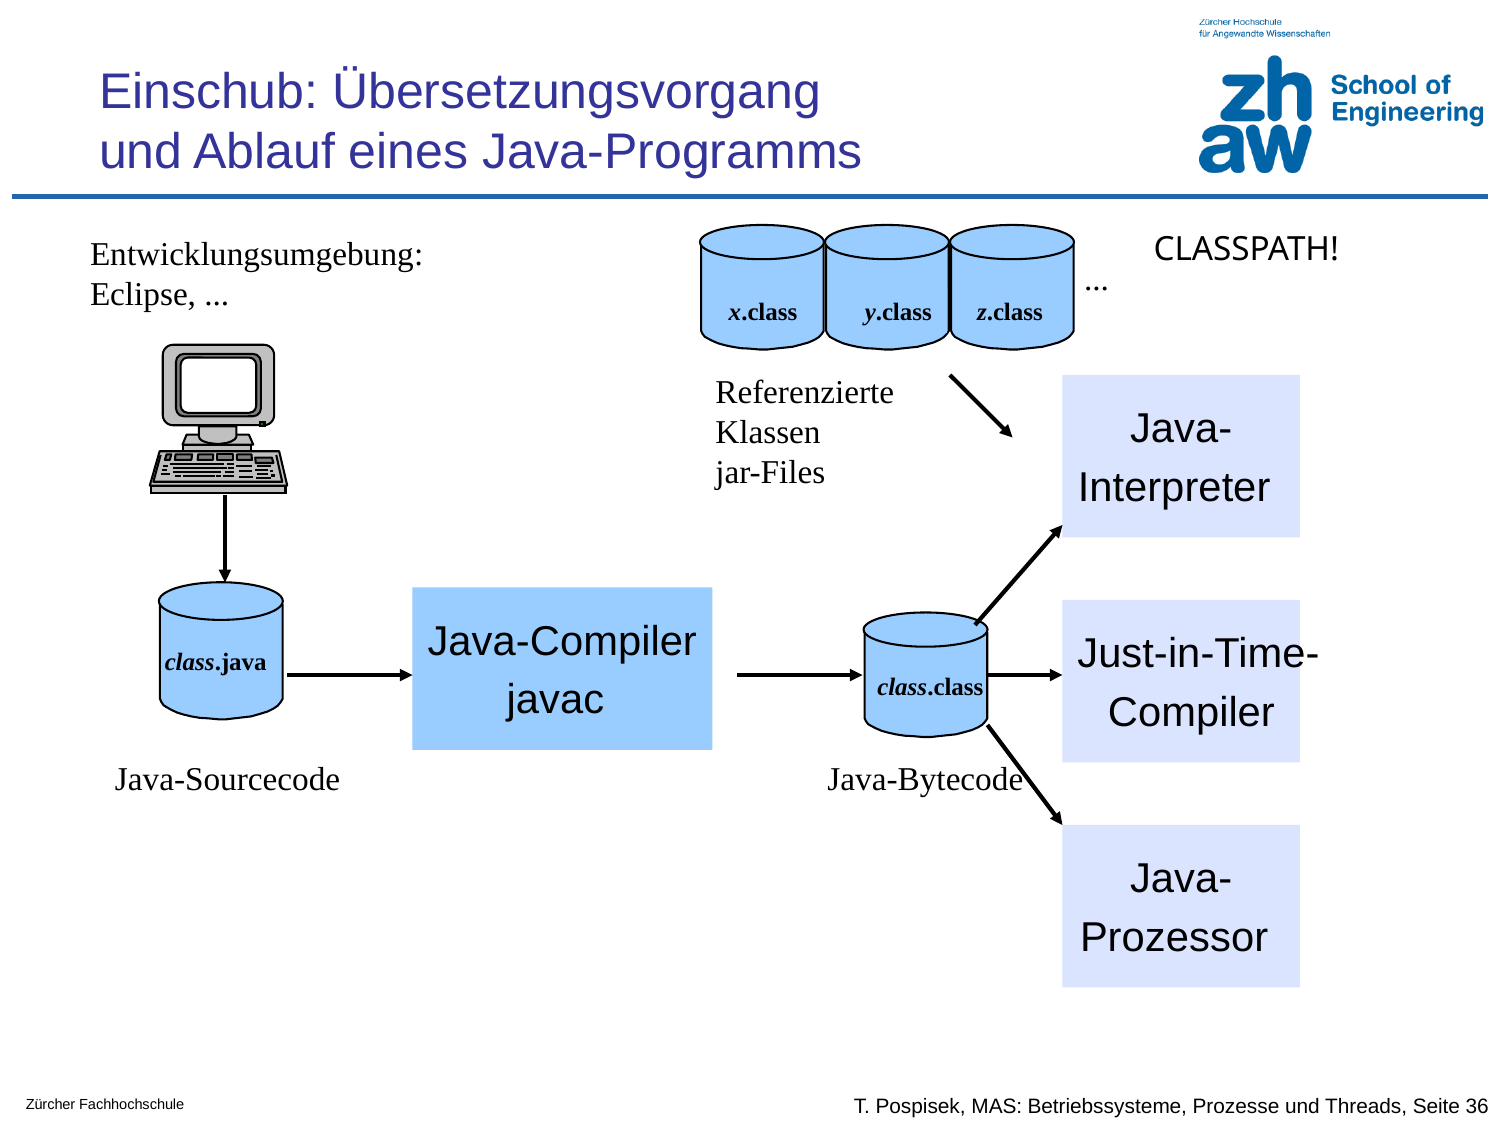

# Einschub: Übersetzungsvorgang und Ablauf eines Java-Programms
CLASSPATH!
Entwicklungsumgebung:
Eclipse, ...
...
x.class
y.class
z.class
Referenzierte
Klassen
jar-Files
Java-
Interpreter
Java-Compiler
javac
Just-in-Time-
Compiler
class.java
class.class
Java-Sourcecode
Java-Bytecode
Java-
Prozessor